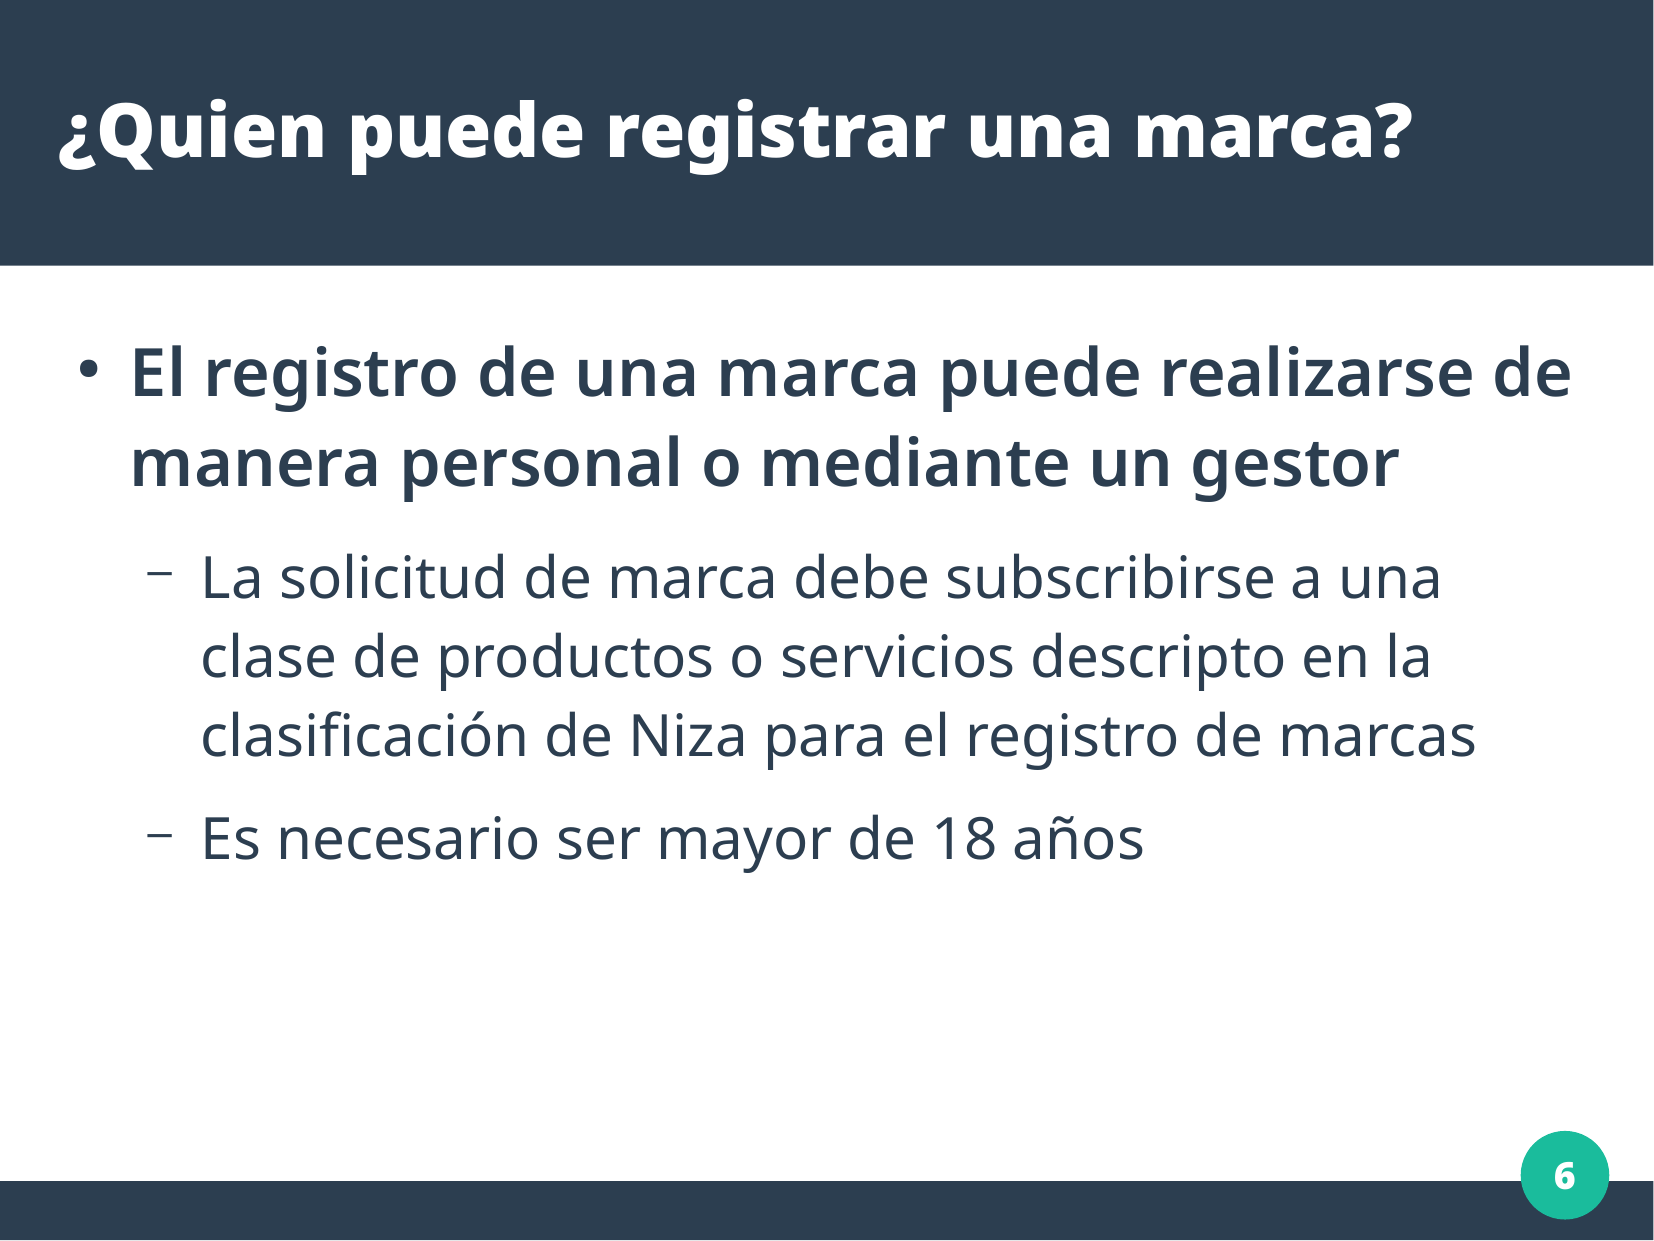

# ¿Quien puede registrar una marca?
El registro de una marca puede realizarse de manera personal o mediante un gestor
La solicitud de marca debe subscribirse a una clase de productos o servicios descripto en la clasificación de Niza para el registro de marcas
Es necesario ser mayor de 18 años
6